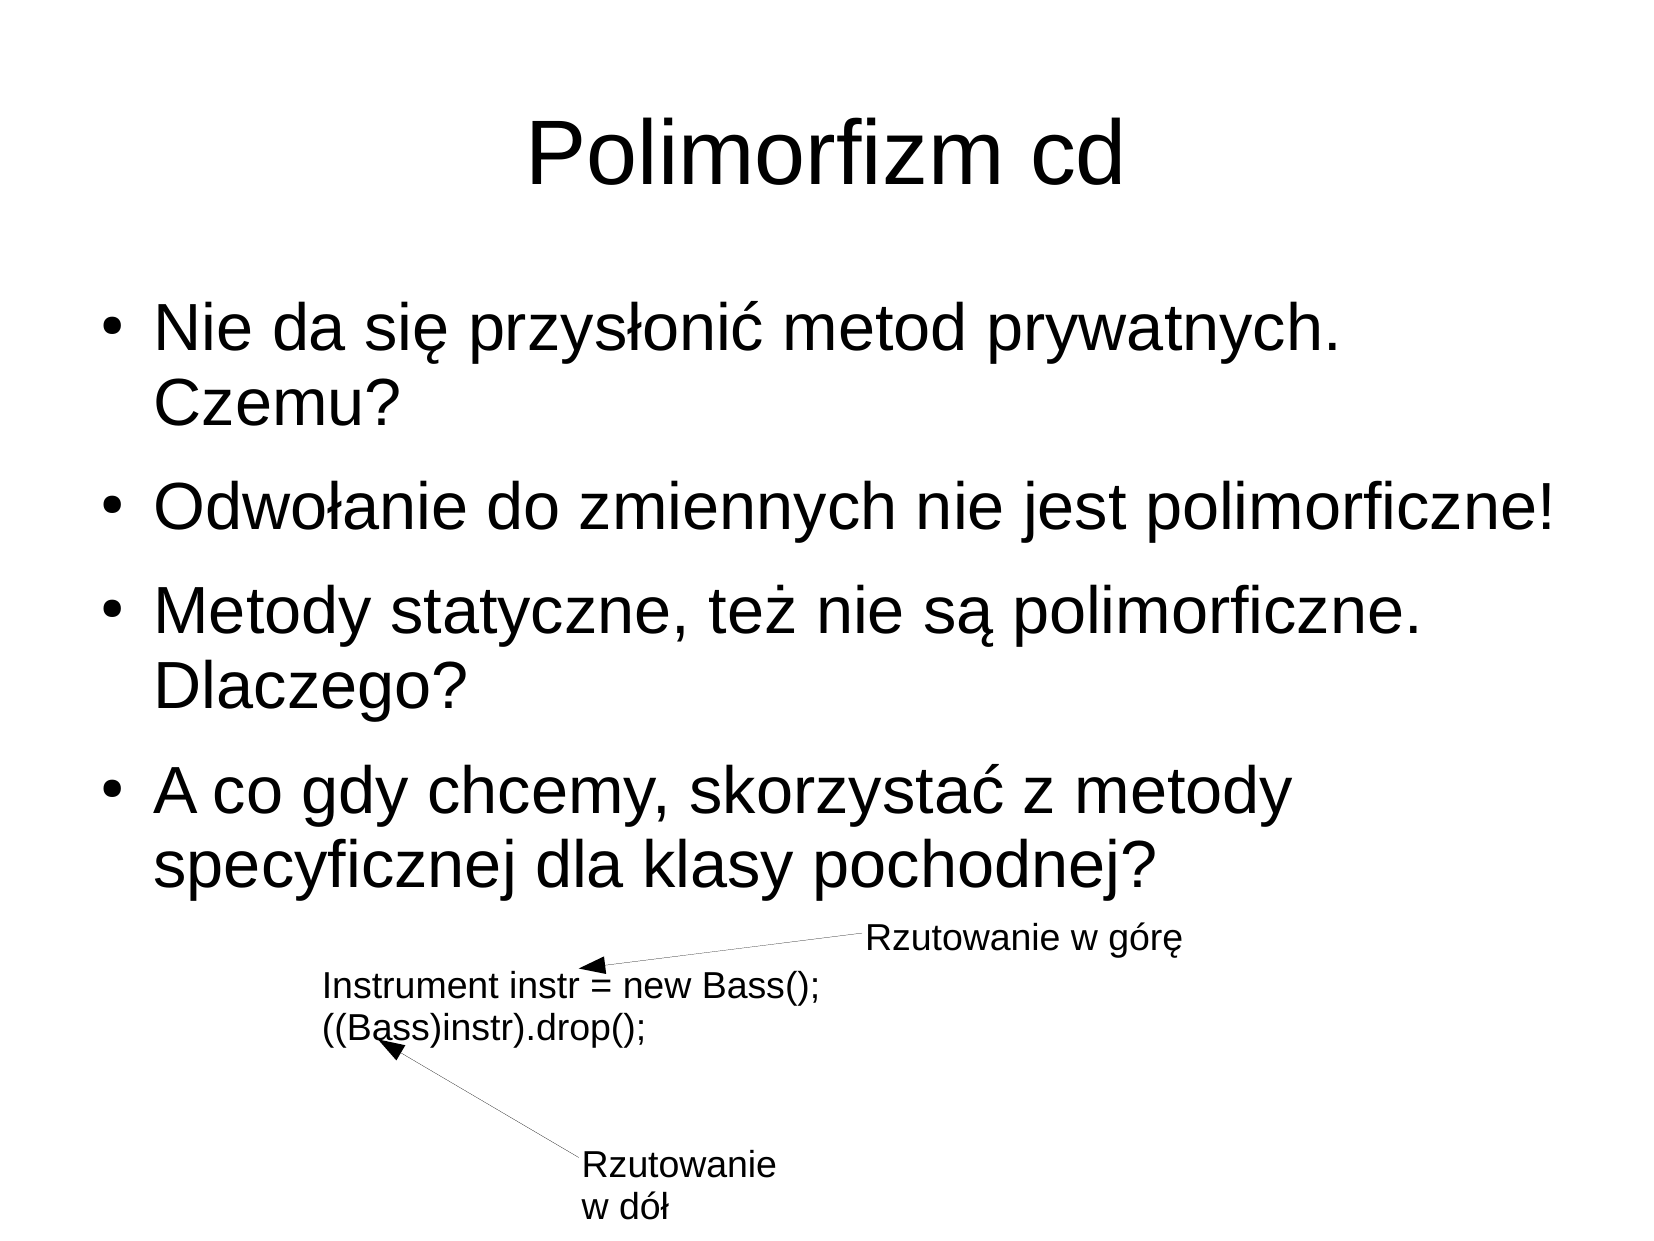

# Polimorfizm cd
Nie da się przysłonić metod prywatnych. Czemu?
Odwołanie do zmiennych nie jest polimorficzne!
Metody statyczne, też nie są polimorficzne. Dlaczego?
A co gdy chcemy, skorzystać z metody specyficznej dla klasy pochodnej?
Rzutowanie w górę
Instrument instr = new Bass();
((Bass)instr).drop();
Rzutowanie w dół